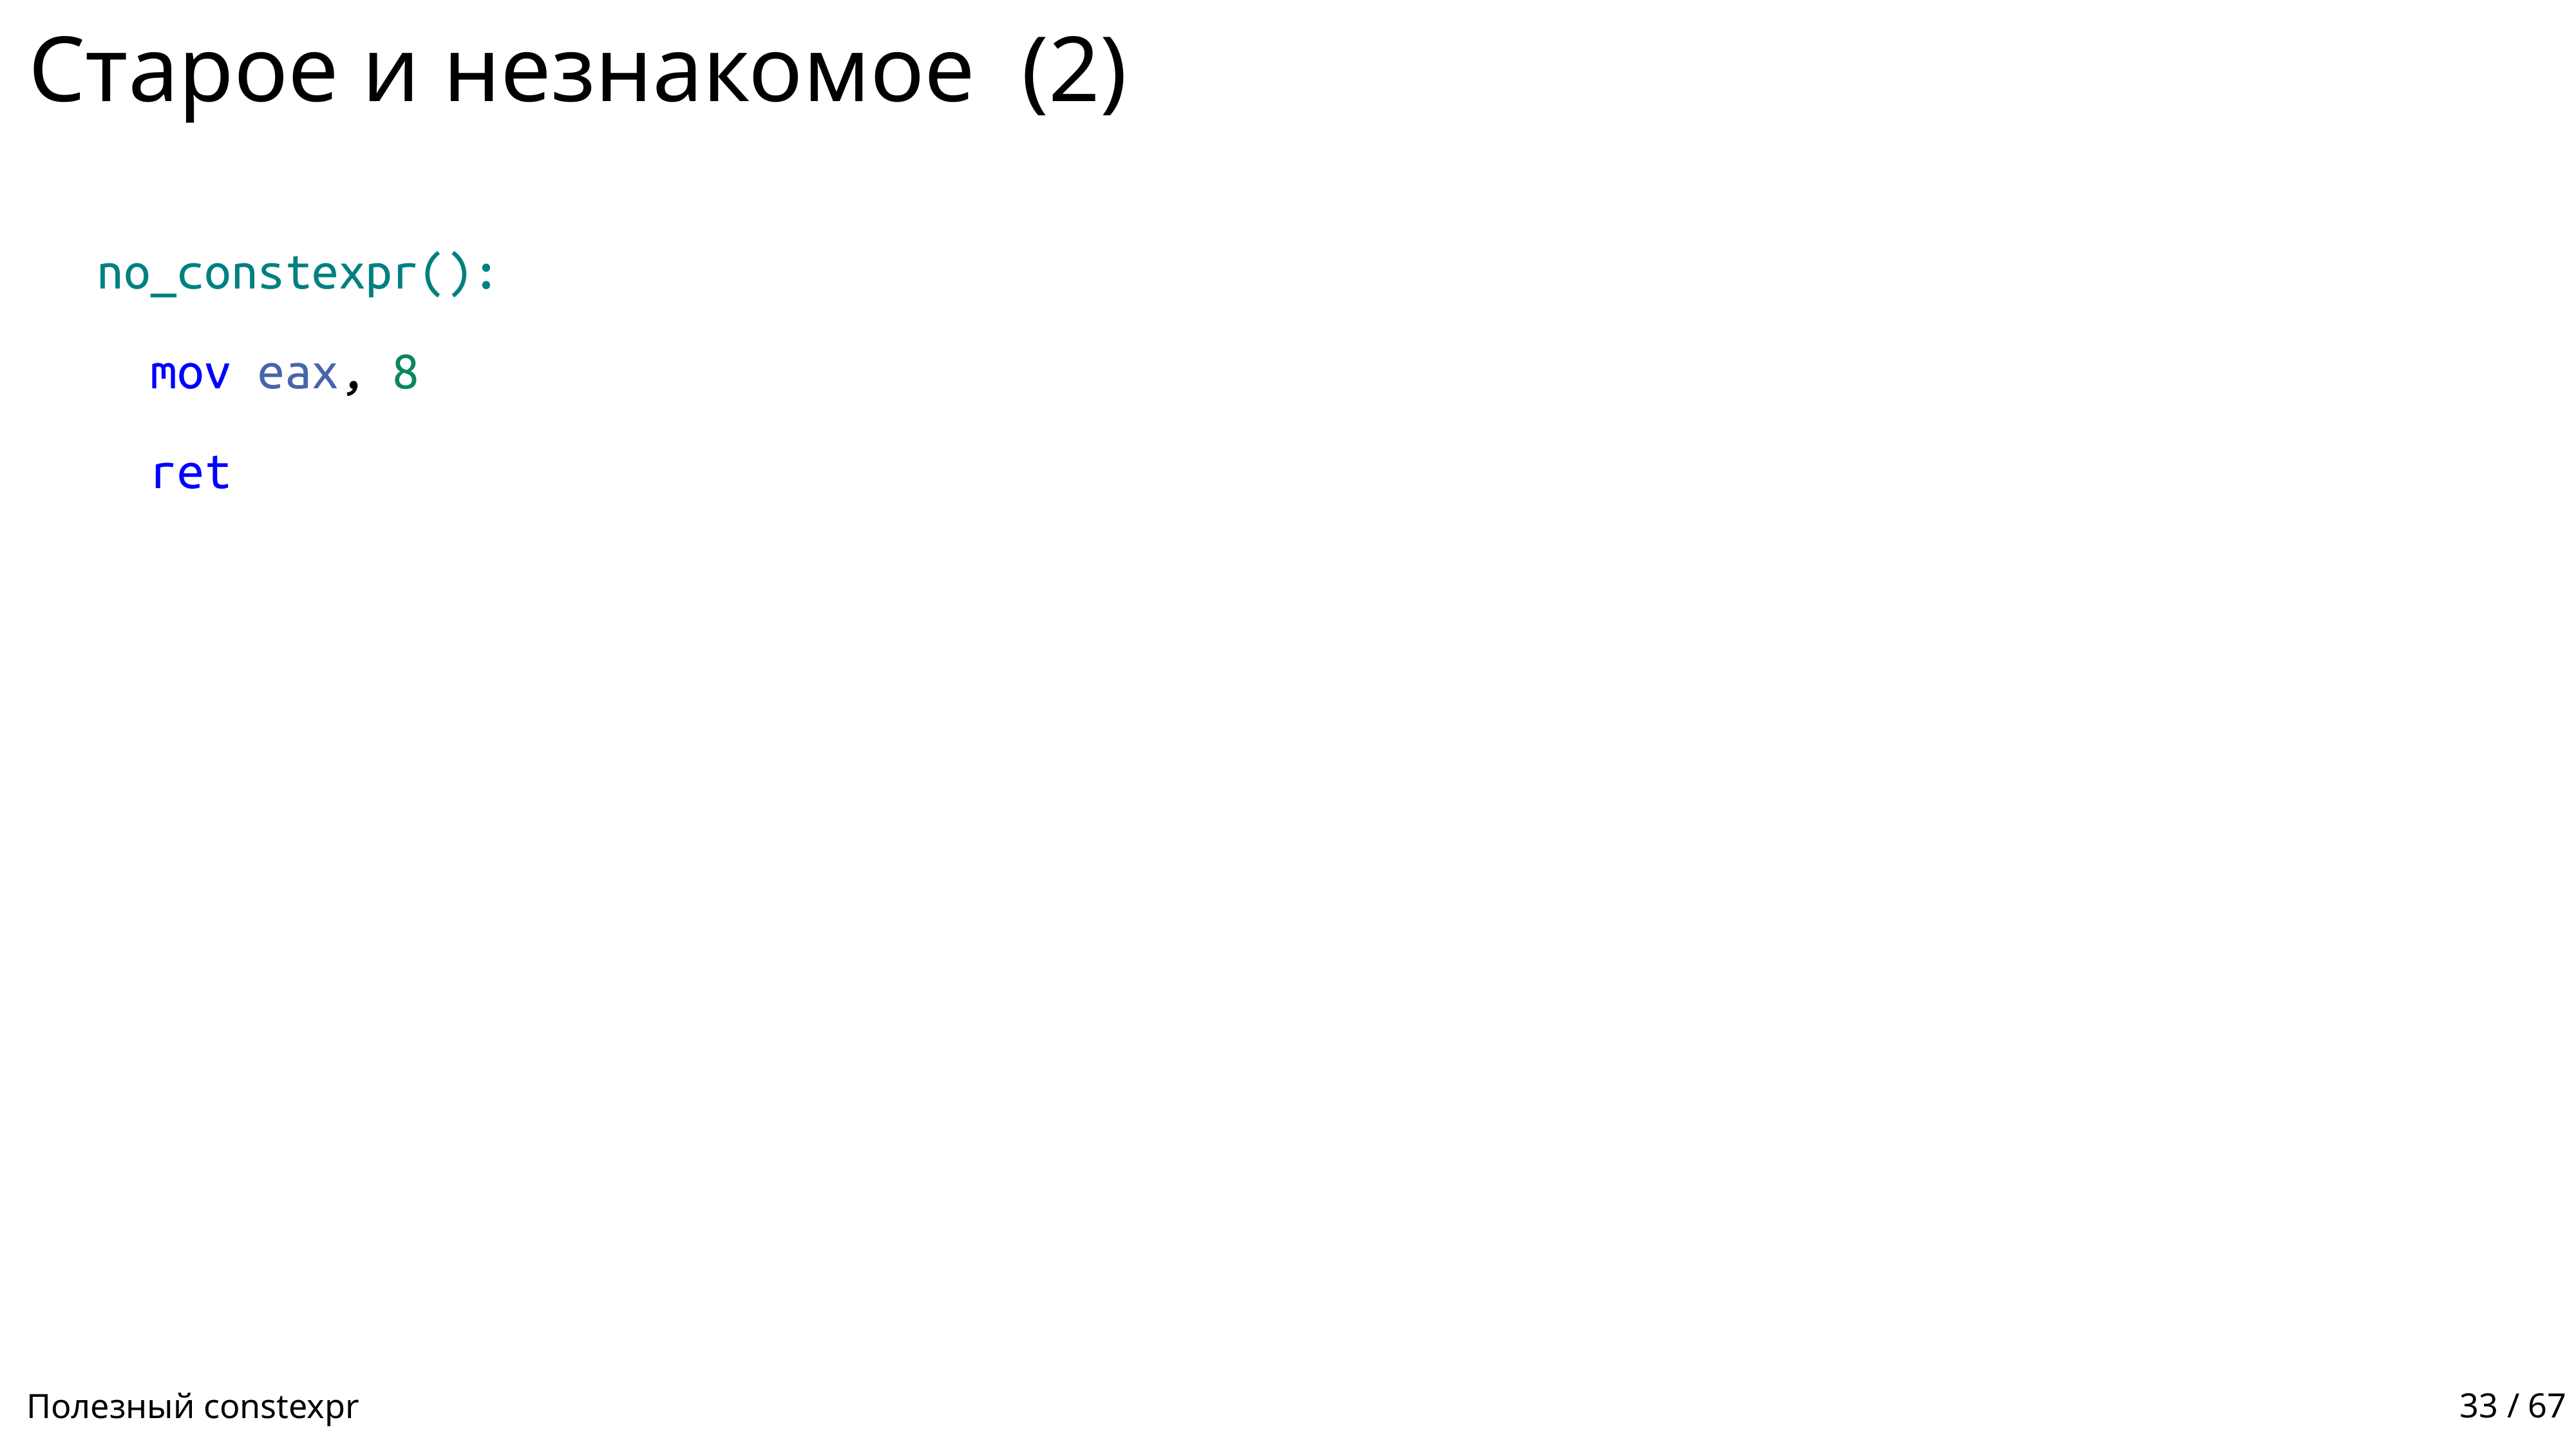

# Старое и незнакомое (2)
no_constexpr():
 mov eax, 8
 ret
Полезный constexpr